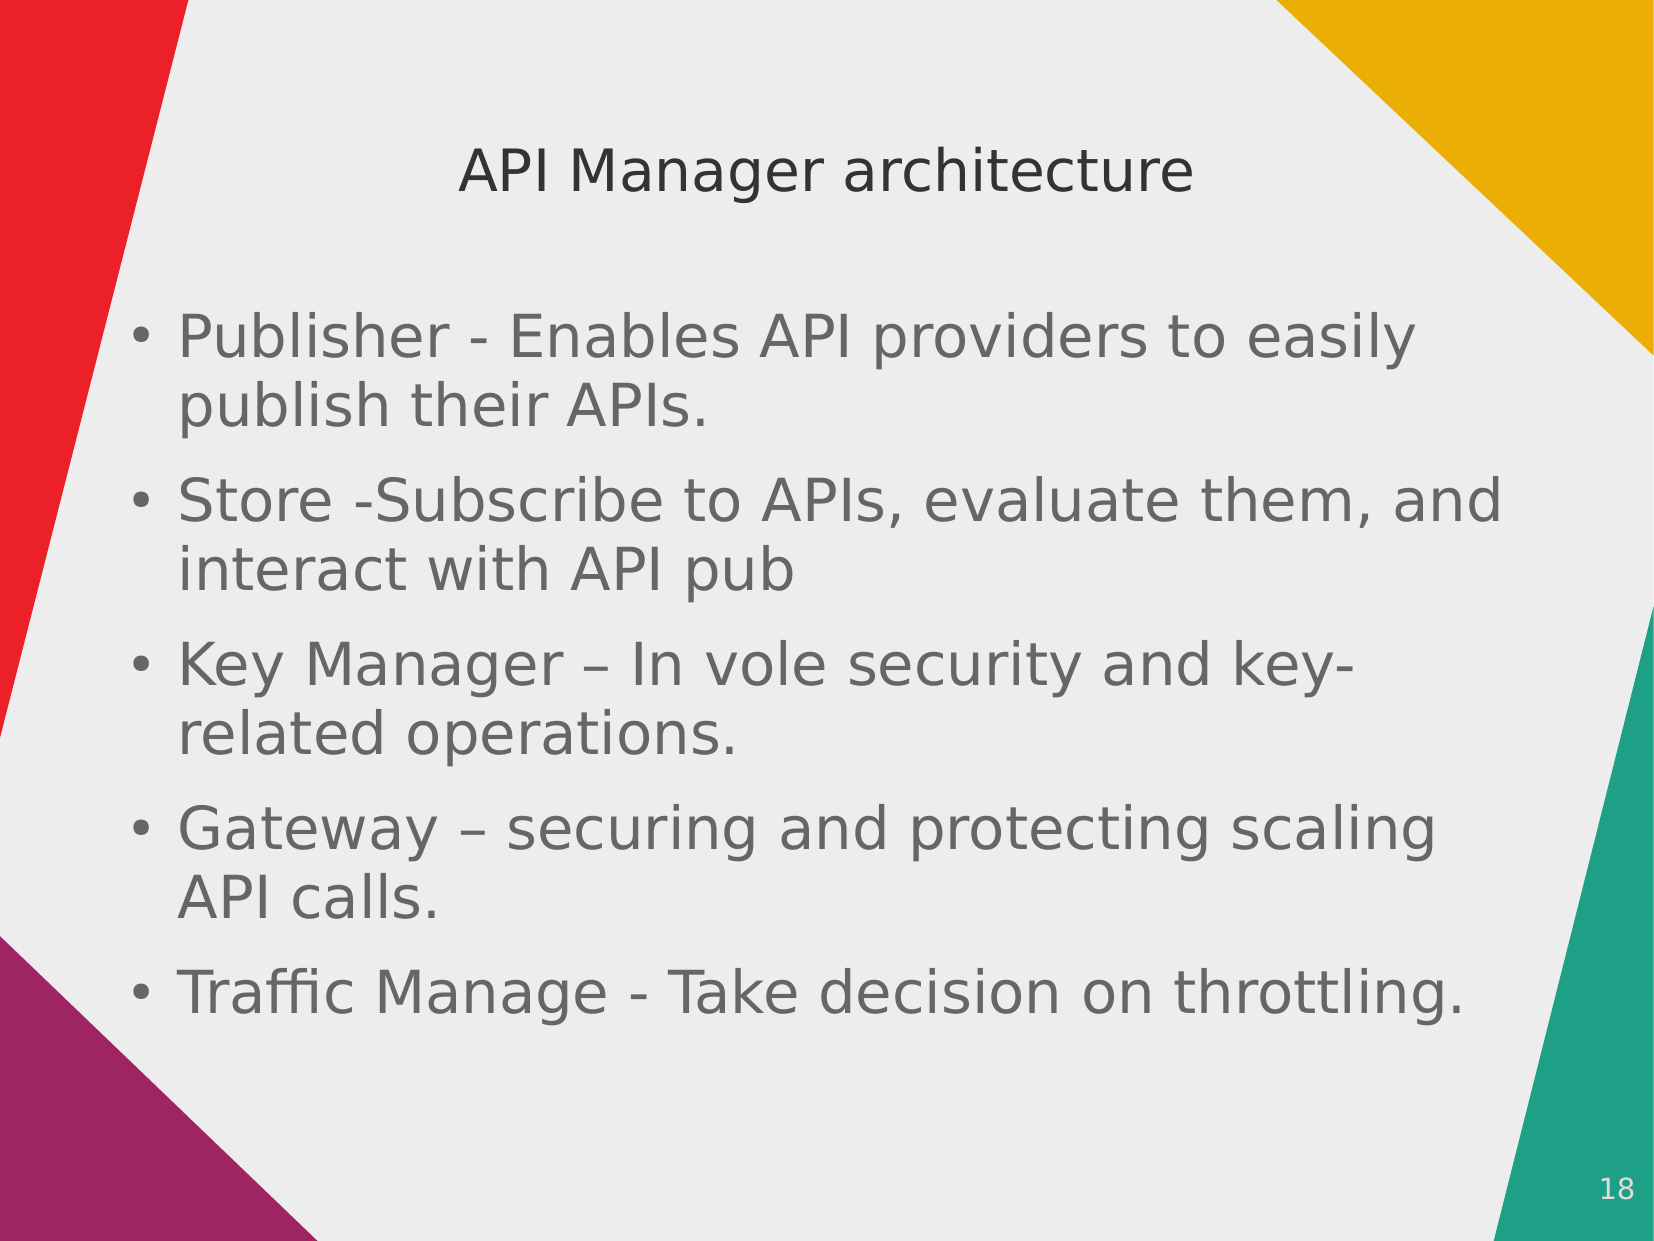

# API Manager architecture
Publisher - Enables API providers to easily publish their APIs.
Store -Subscribe to APIs, evaluate them, and interact with API pub
Key Manager – In vole security and key-related operations.
Gateway – securing and protecting scaling API calls.
Traffic Manage - Take decision on throttling.
18